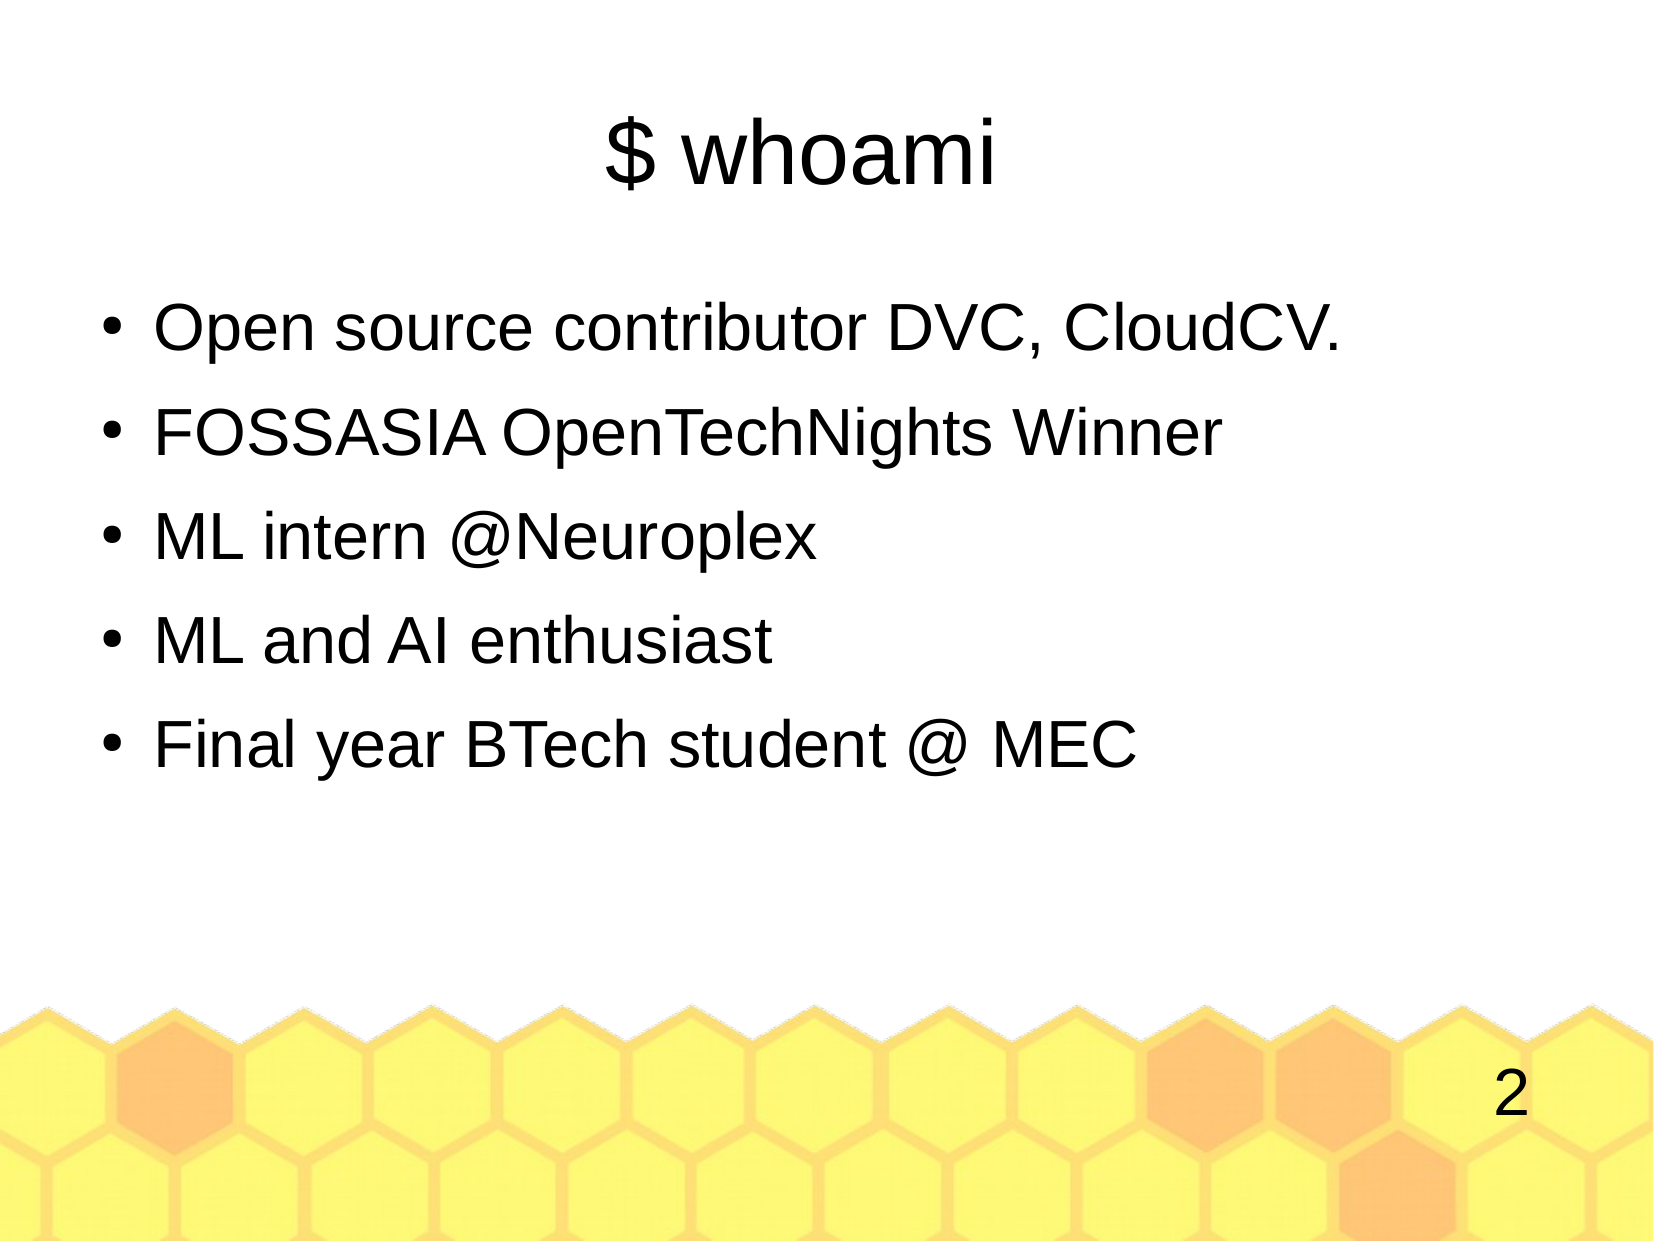

# $ whoami
Open source contributor DVC, CloudCV.
FOSSASIA OpenTechNights Winner
ML intern @Neuroplex
ML and AI enthusiast
Final year BTech student @ MEC
2